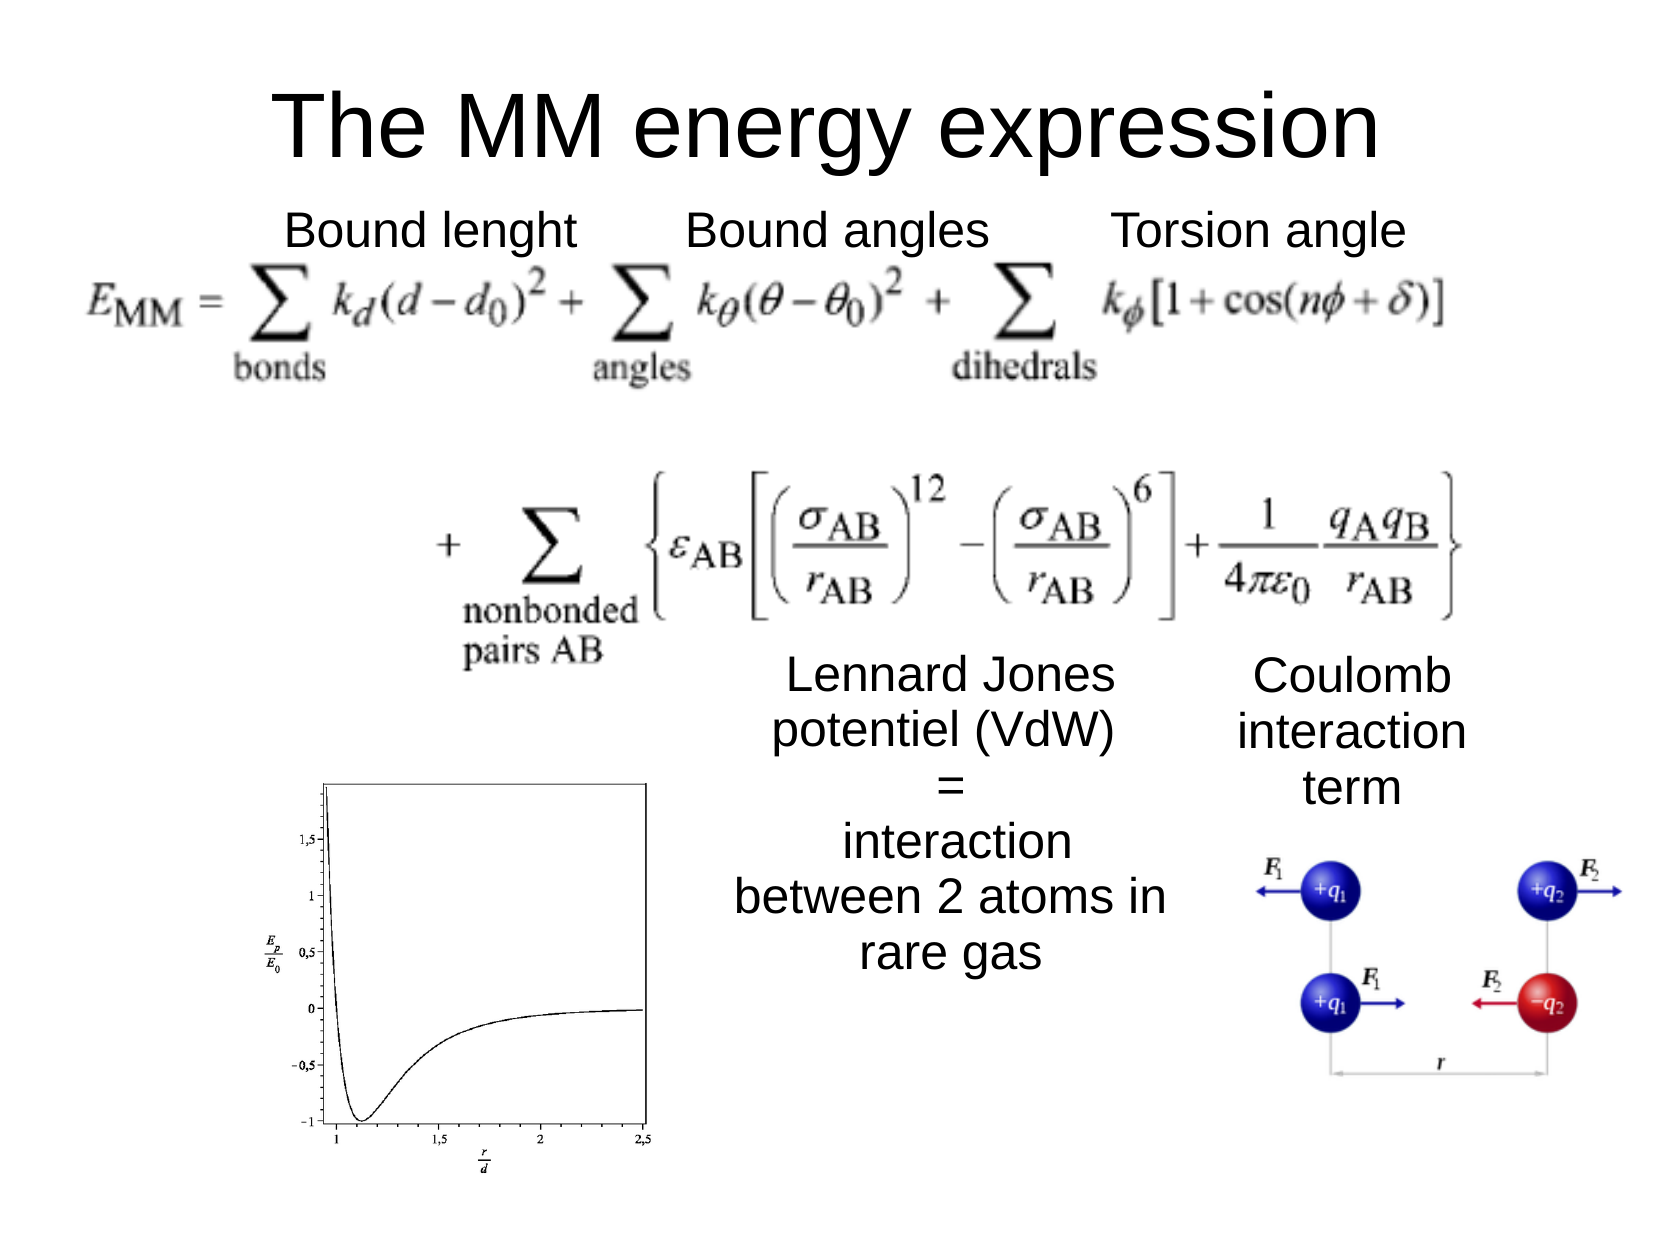

The MM energy expression
# Bound lenght
Bound angles
Torsion angle
Lennard Jones
potentiel (VdW)
=
 interaction between 2 atoms in rare gas
Coulomb interaction term